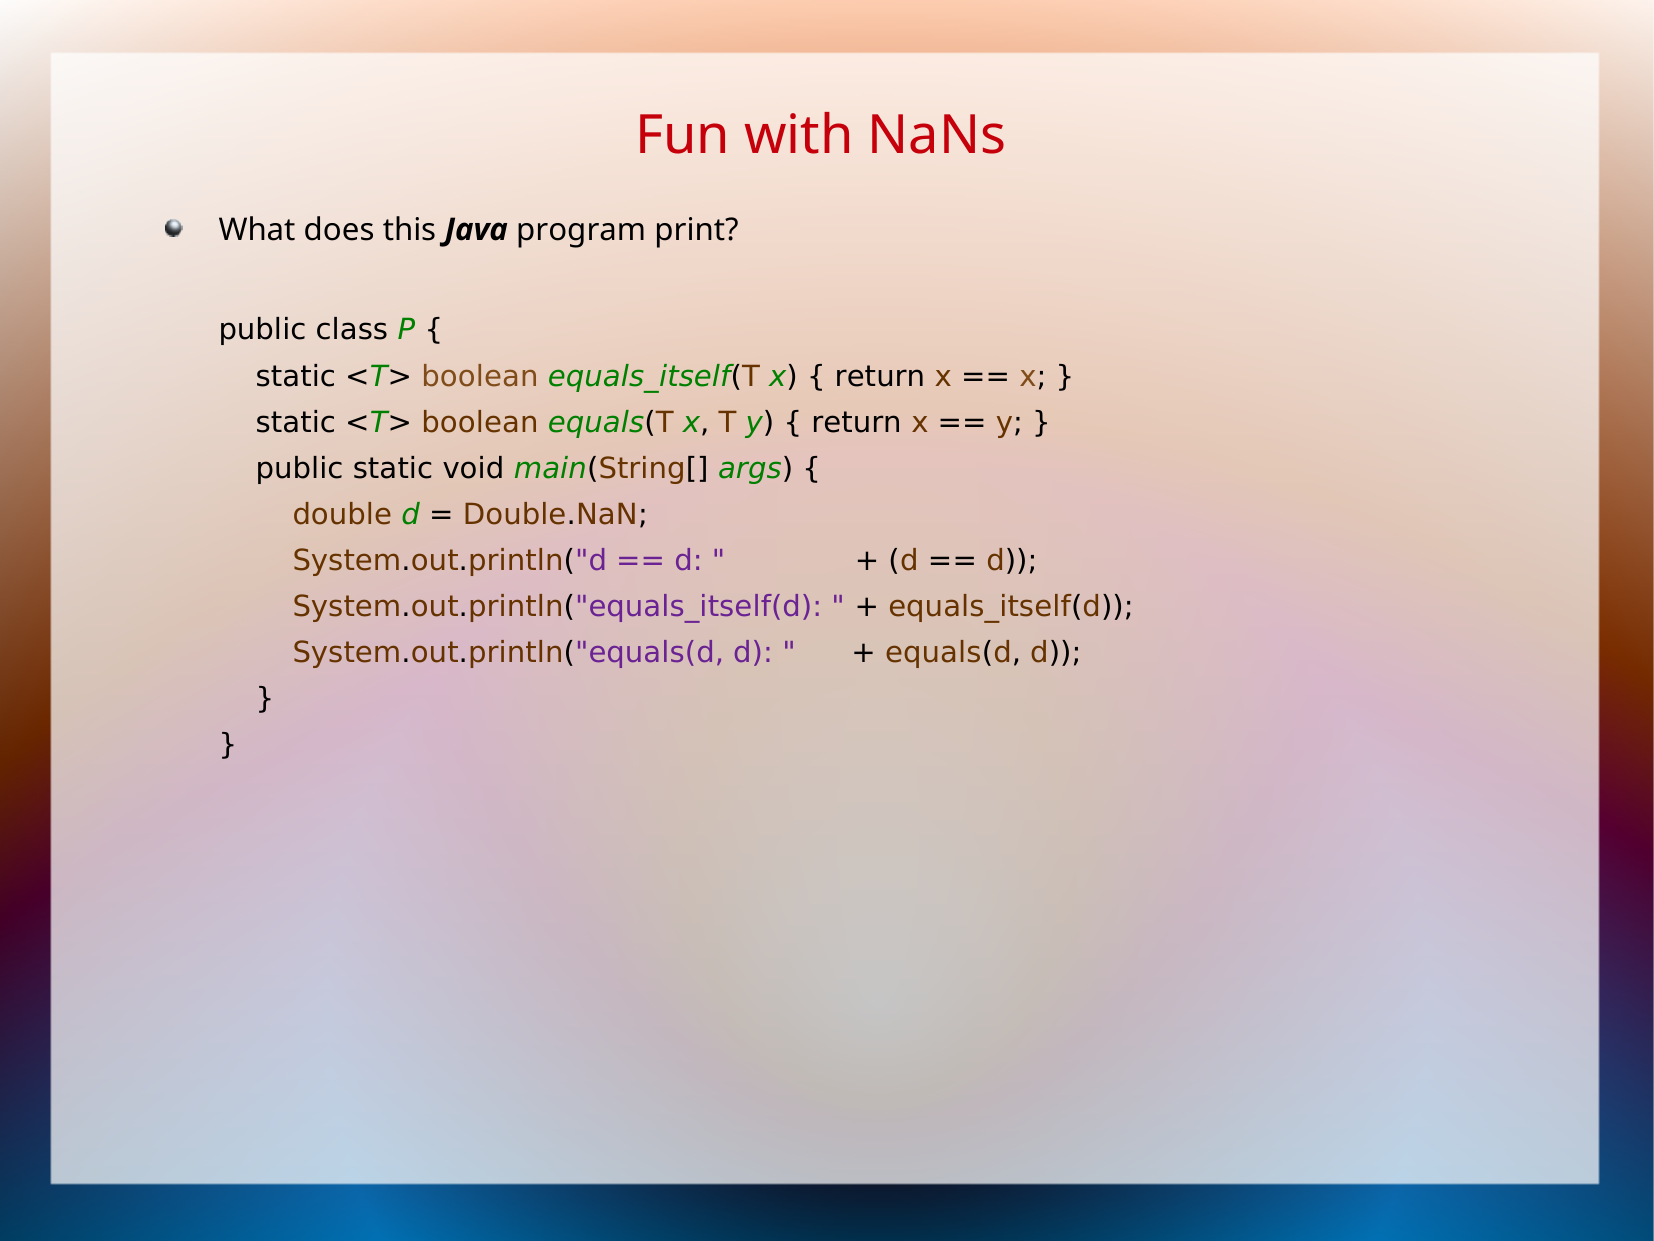

# Fun with NaNs
What does this Java program print?
public class P {
 static <T> boolean equals_itself(T x) { return x == x; }
 static <T> boolean equals(T x, T y) { return x == y; }
 public static void main(String[] args) {
 double d = Double.NaN;
 System.out.println("d == d: " + (d == d));
 System.out.println("equals_itself(d): " + equals_itself(d));
 System.out.println("equals(d, d): " + equals(d, d));
 }
}